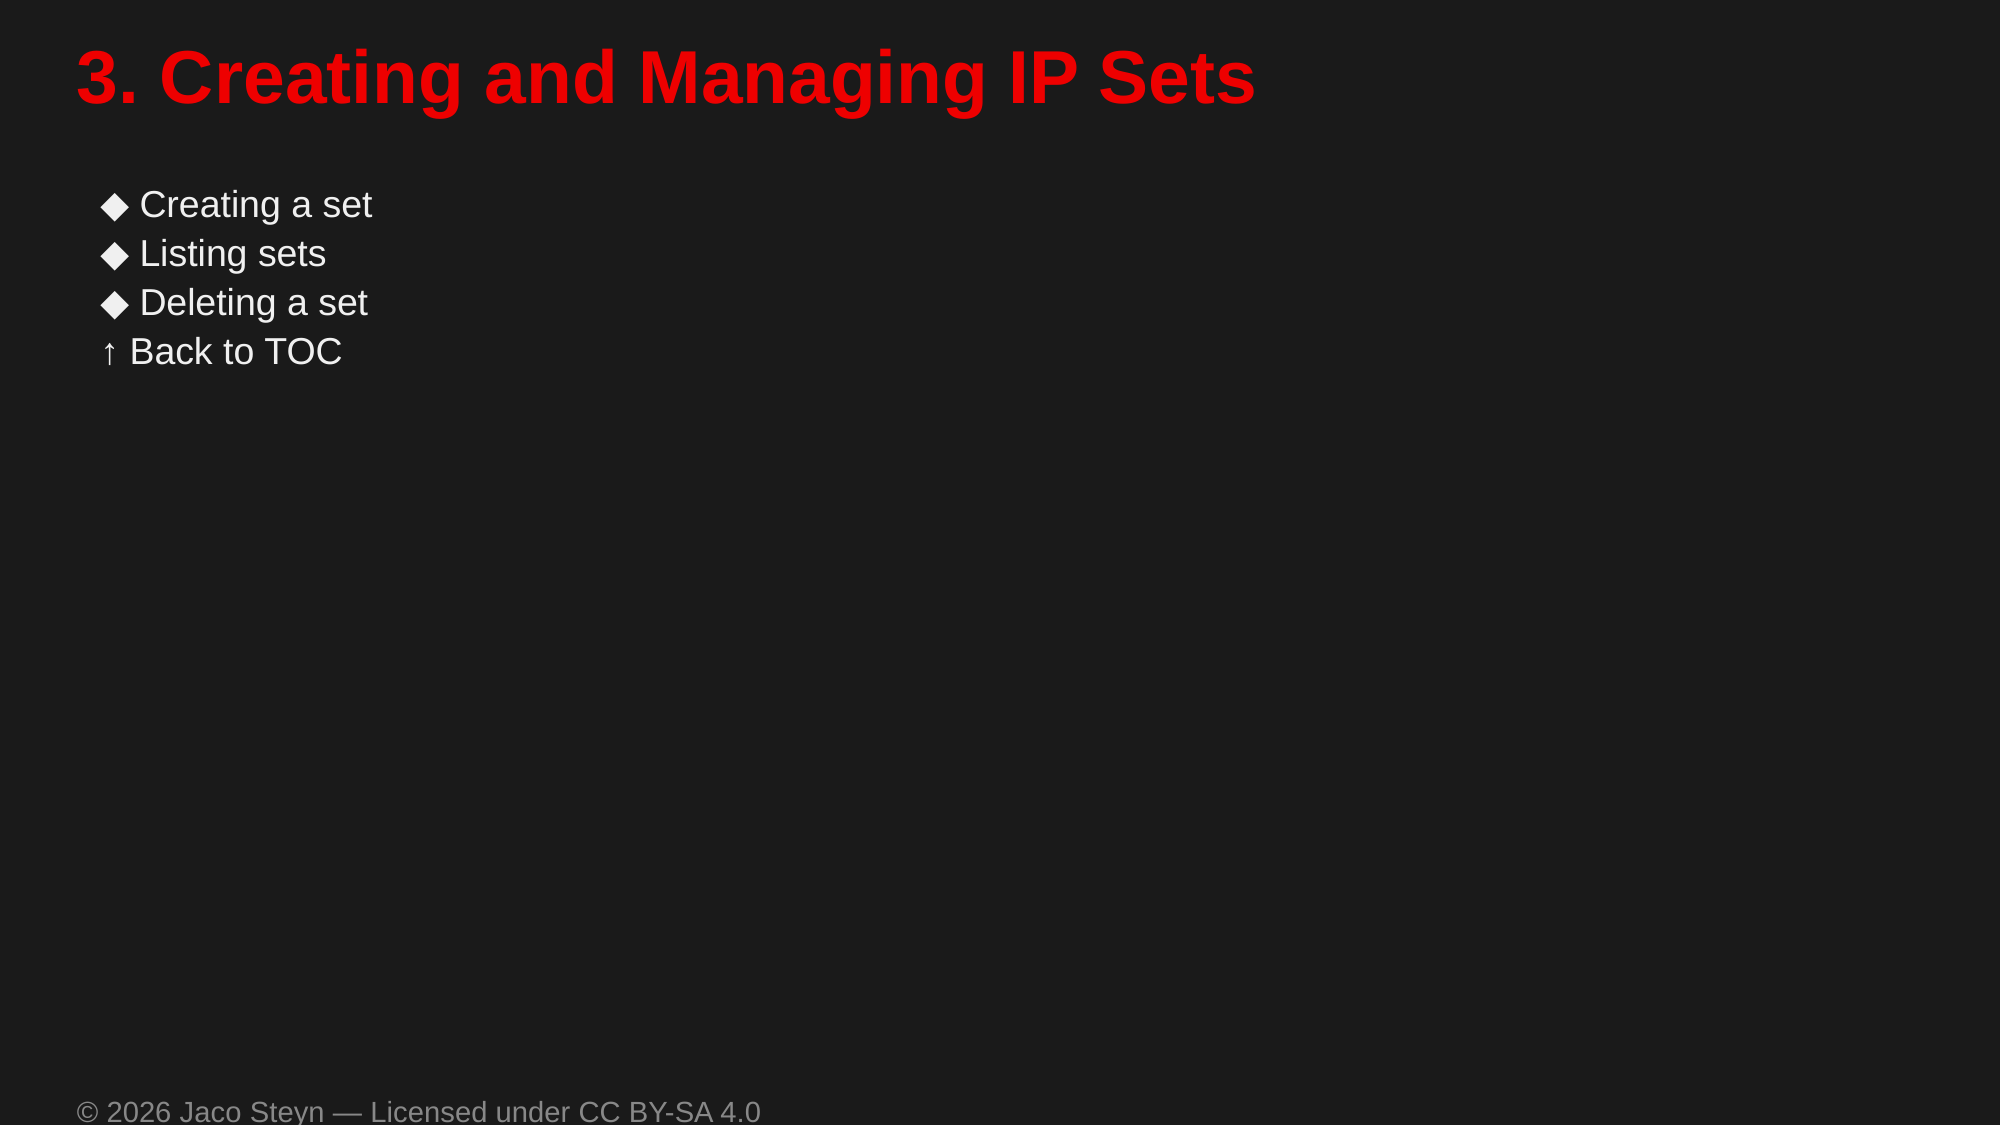

3. Creating and Managing IP Sets
◆ Creating a set
◆ Listing sets
◆ Deleting a set
↑ Back to TOC
© 2026 Jaco Steyn — Licensed under CC BY-SA 4.0